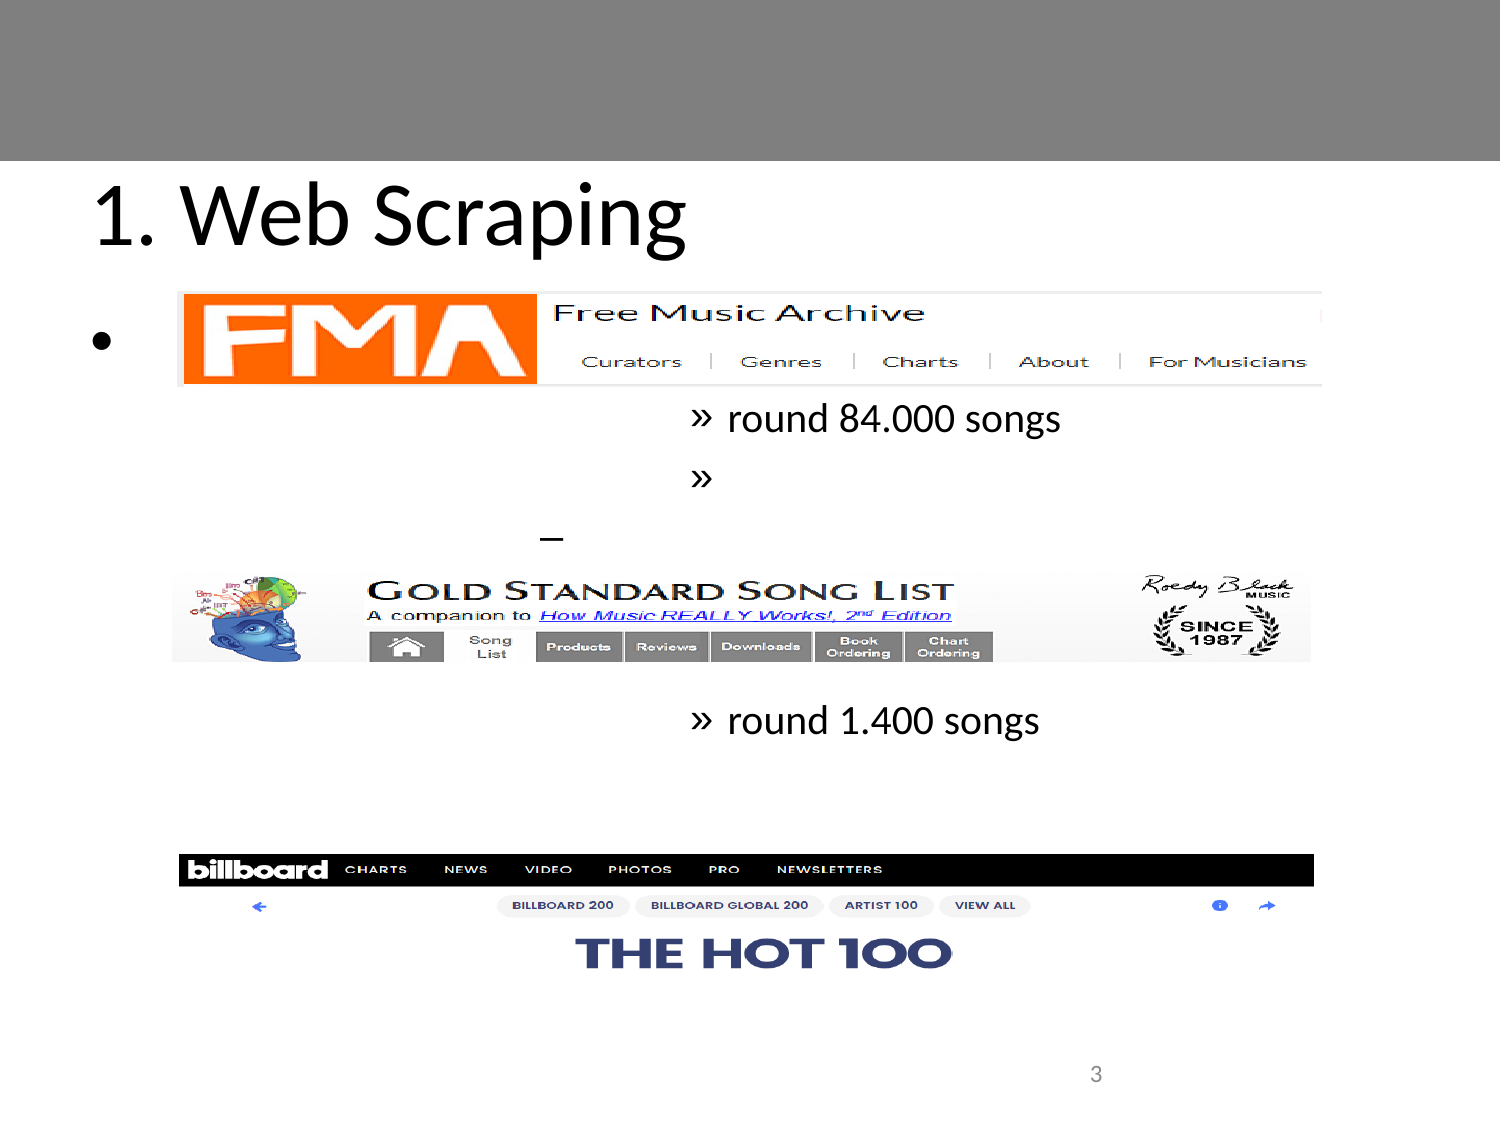

# 1. Web Scraping
round 84.000 songs
round 1.400 songs
3